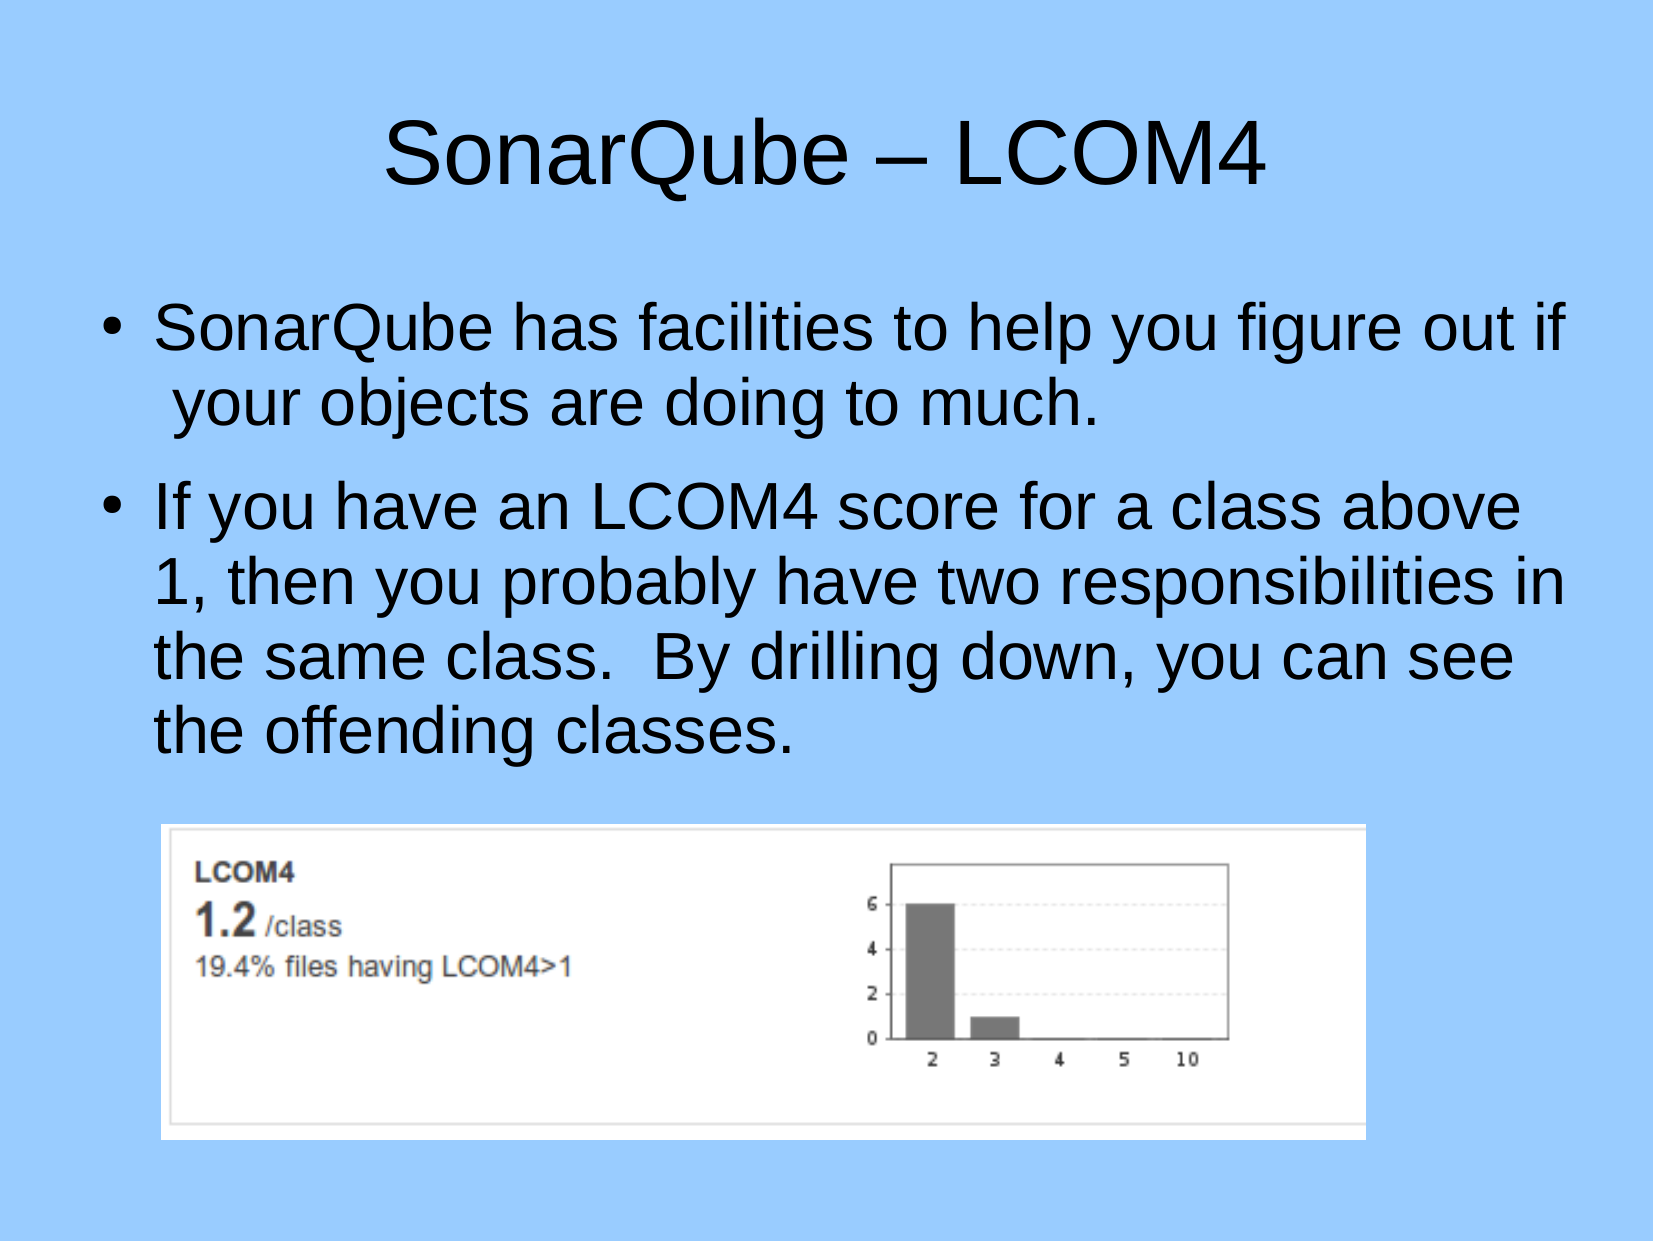

# SonarQube – LCOM4
SonarQube has facilities to help you figure out if your objects are doing to much.
If you have an LCOM4 score for a class above 1, then you probably have two responsibilities in the same class. By drilling down, you can see the offending classes.